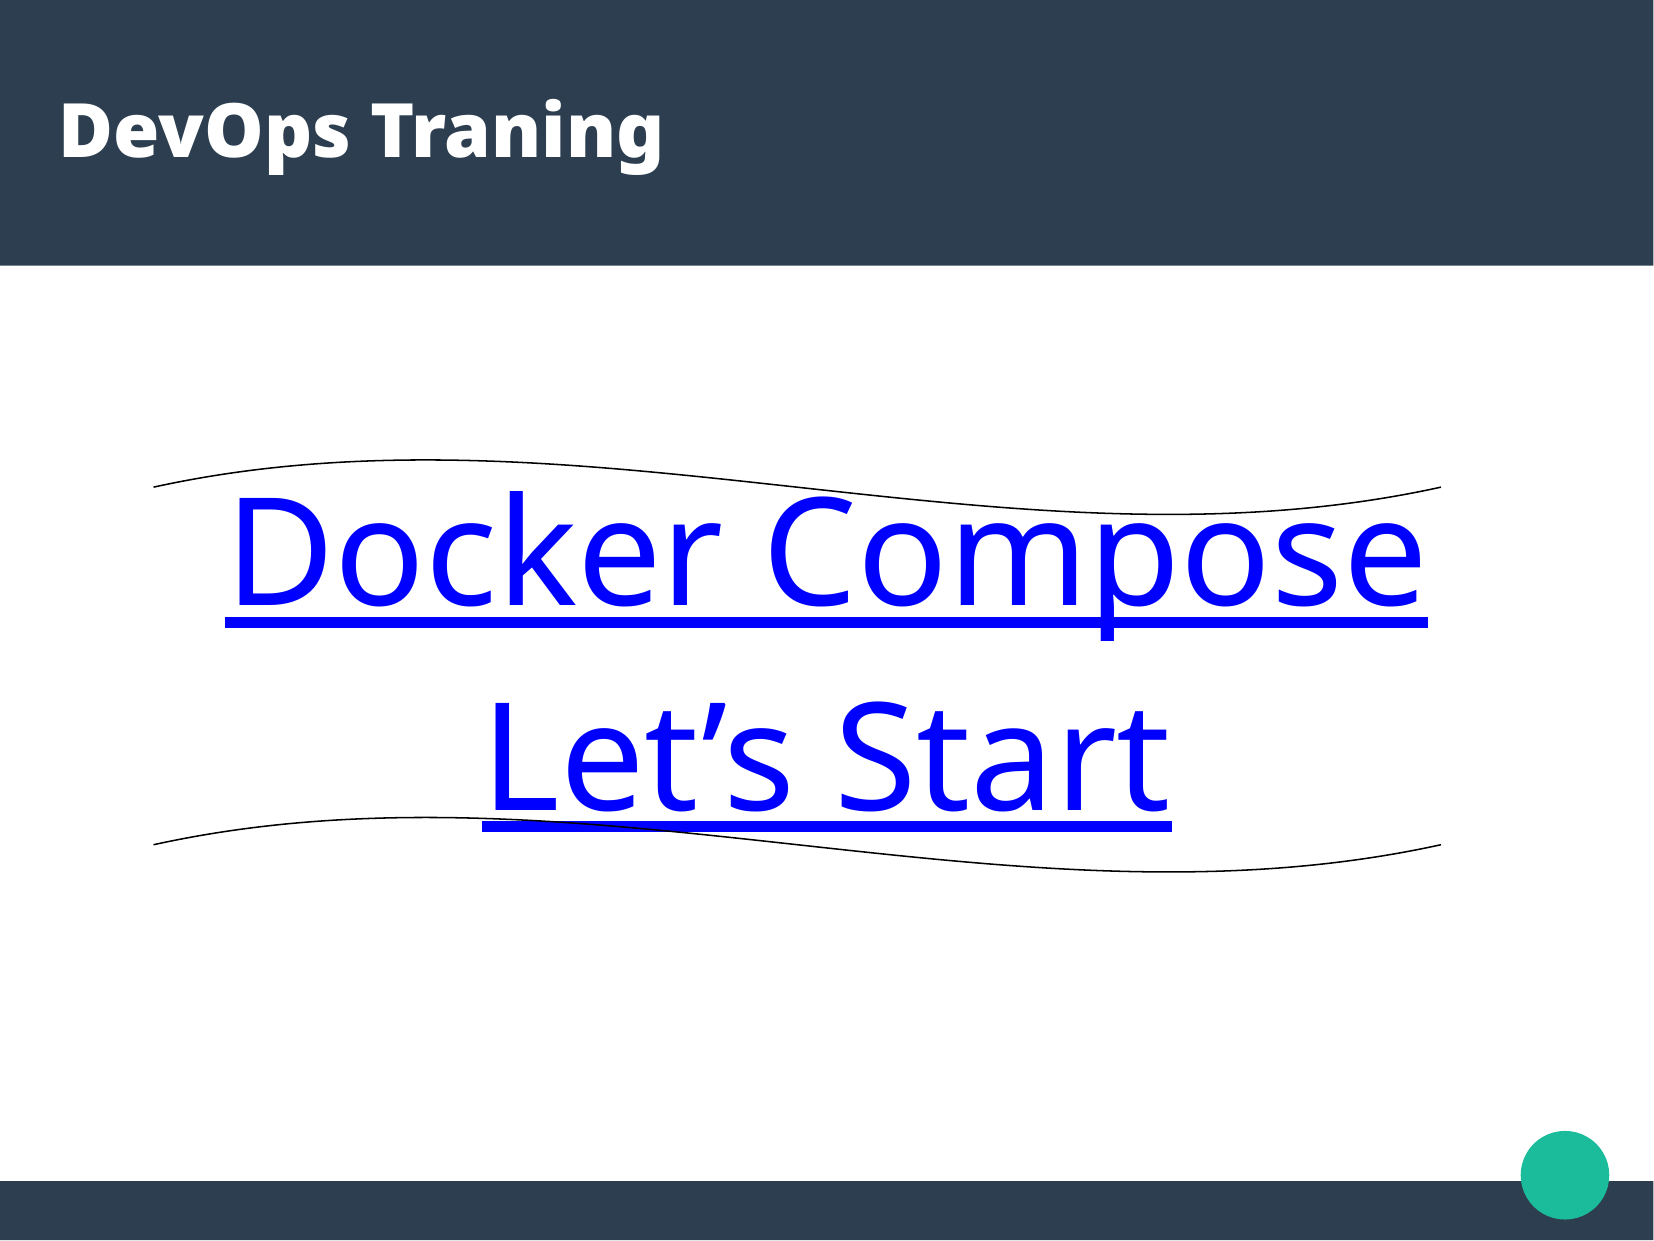

# DevOps Traning
Docker Compose
Let’s Start